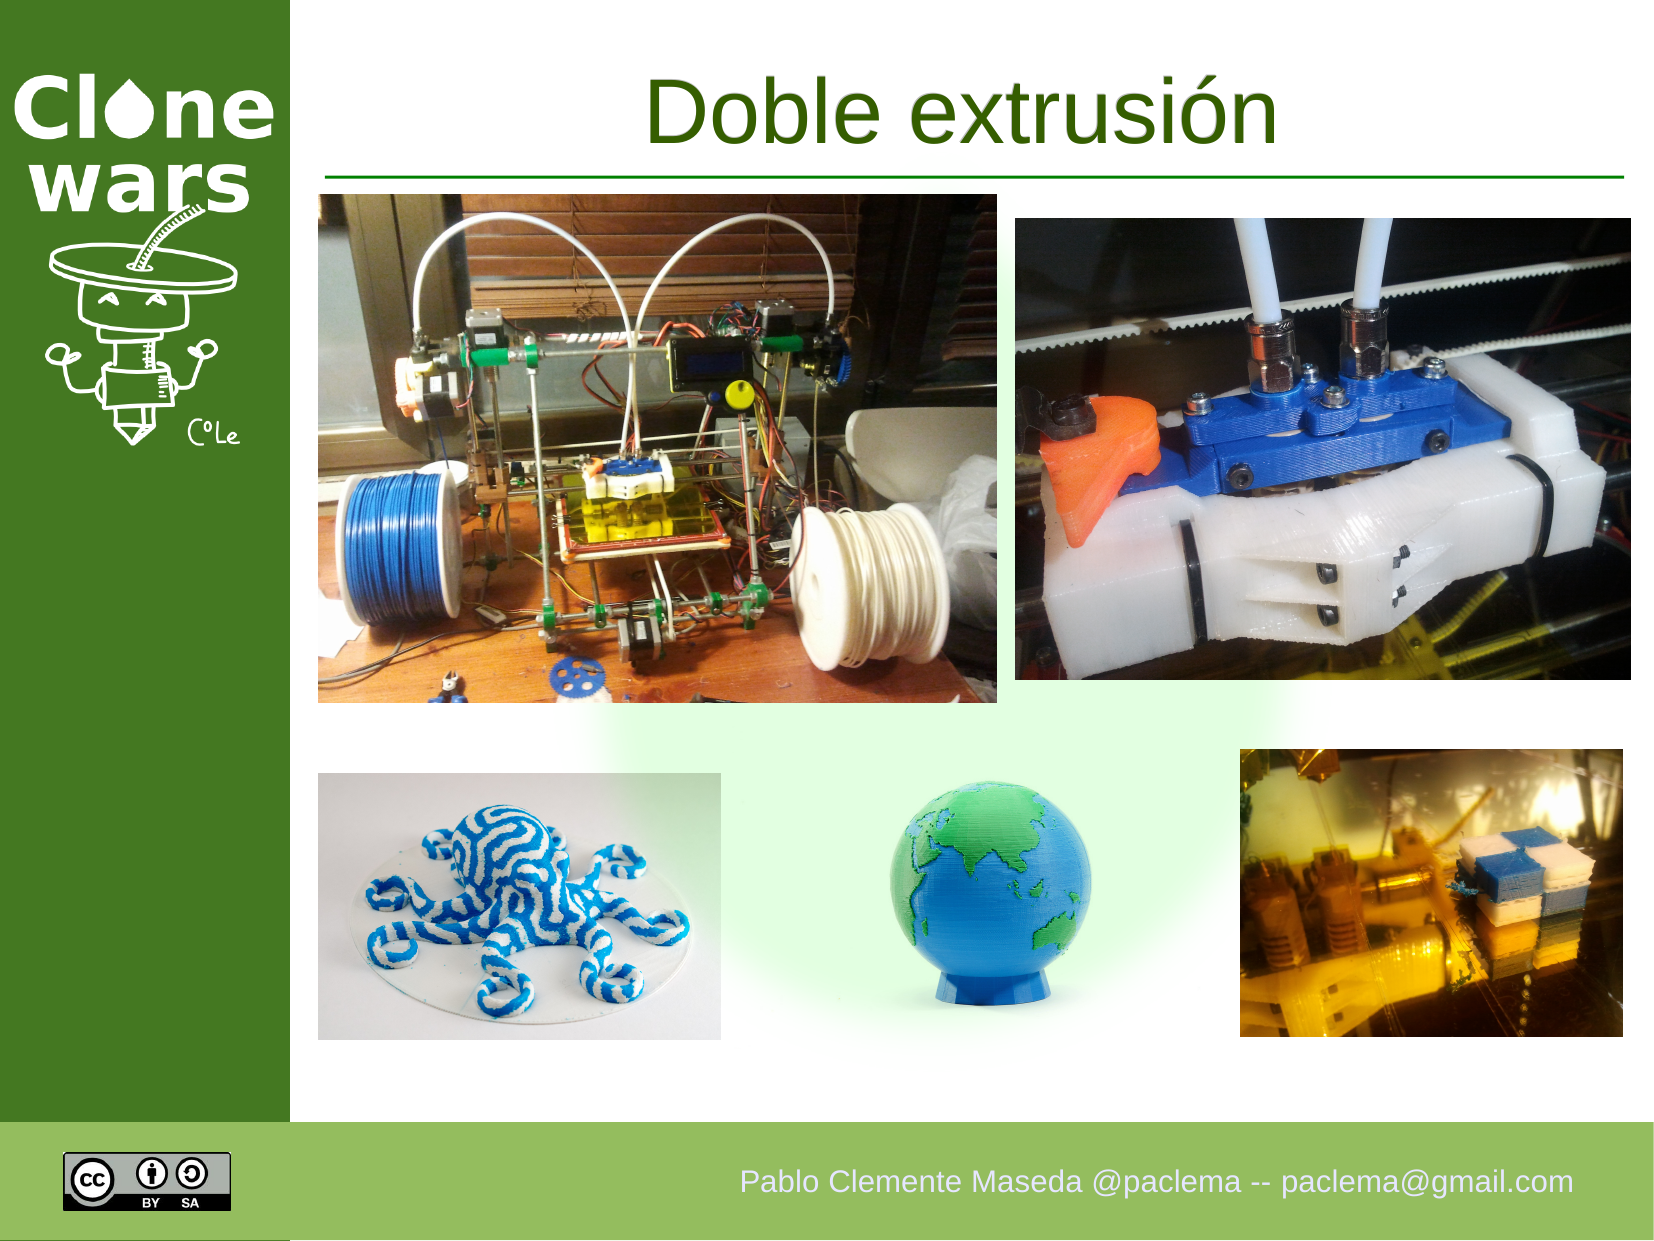

# Doble extrusión
Pablo Clemente Maseda @paclema -- paclema@gmail.com